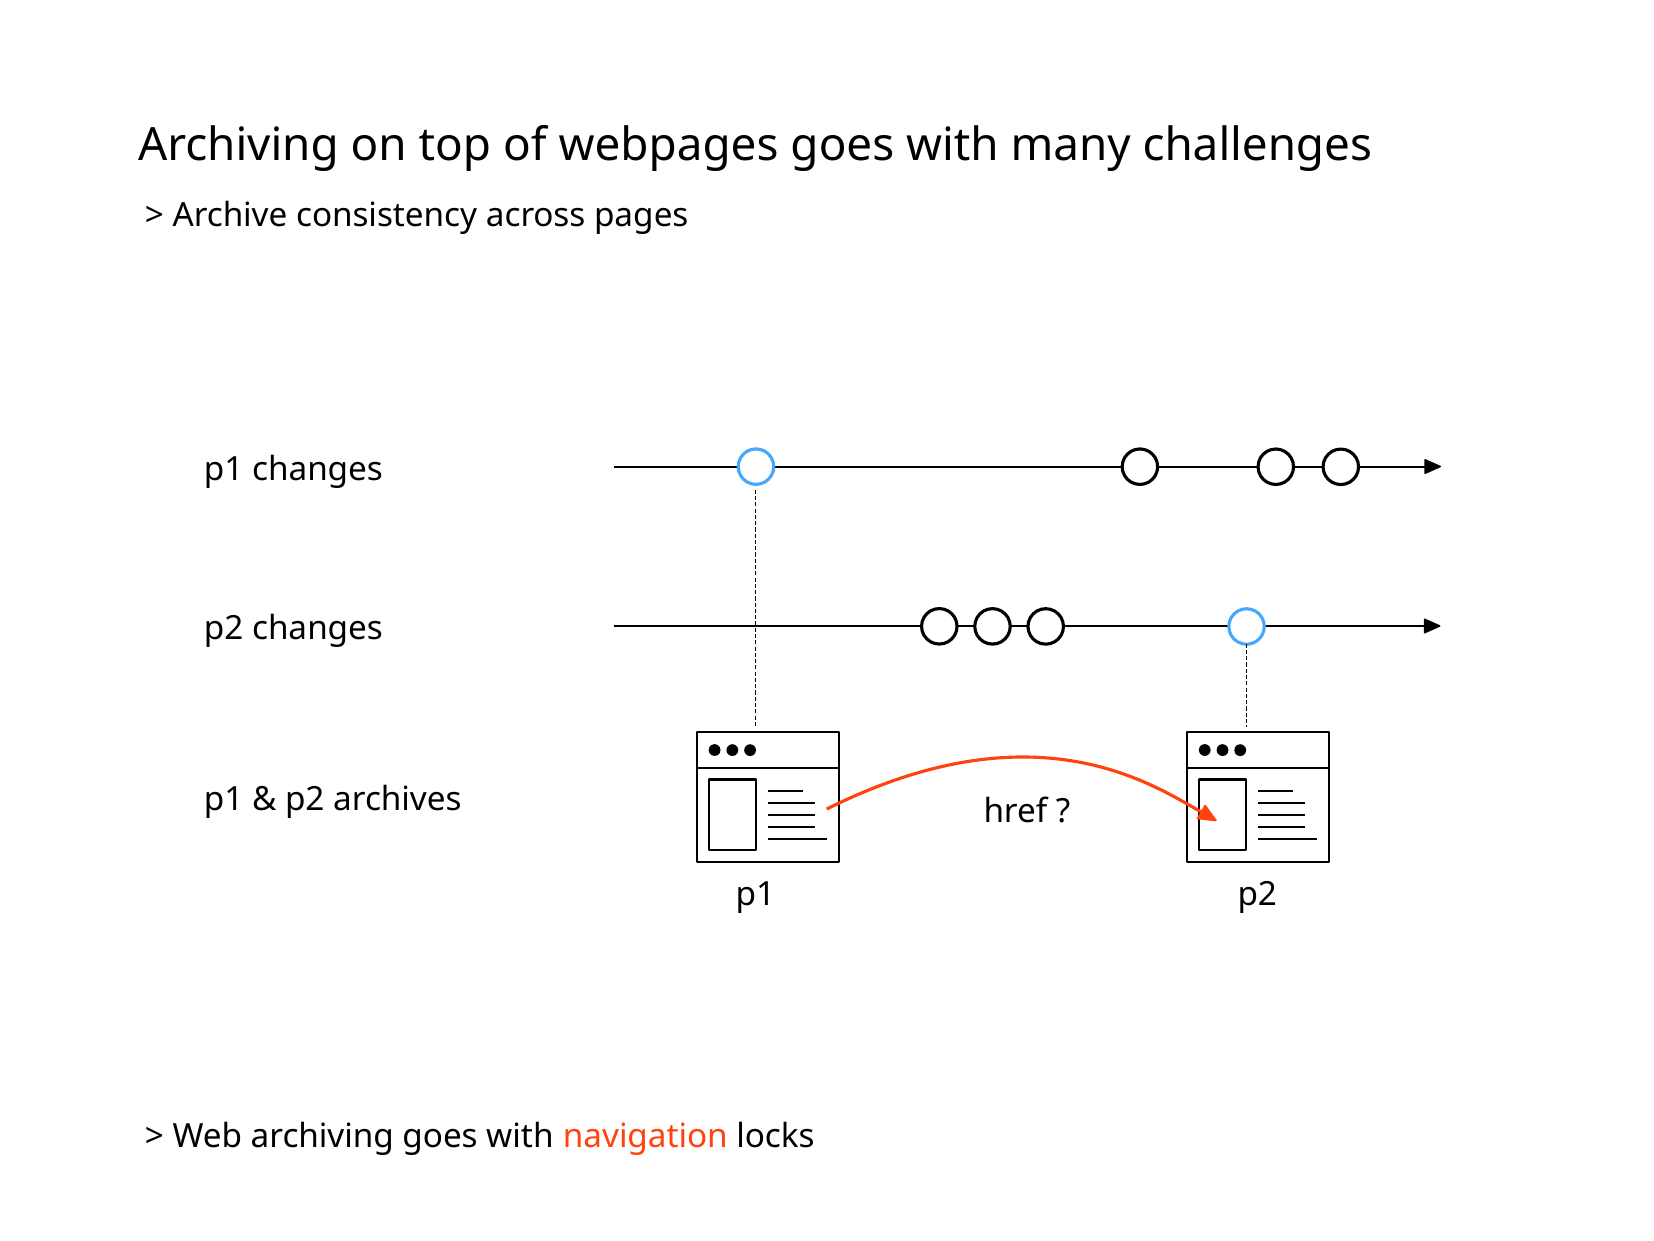

Archiving on top of webpages goes with many challenges
> Archive consistency across pages
p1 changes
p2 changes
p1 & p2 archives
href ?
p1
p2
> Web archiving goes with navigation locks